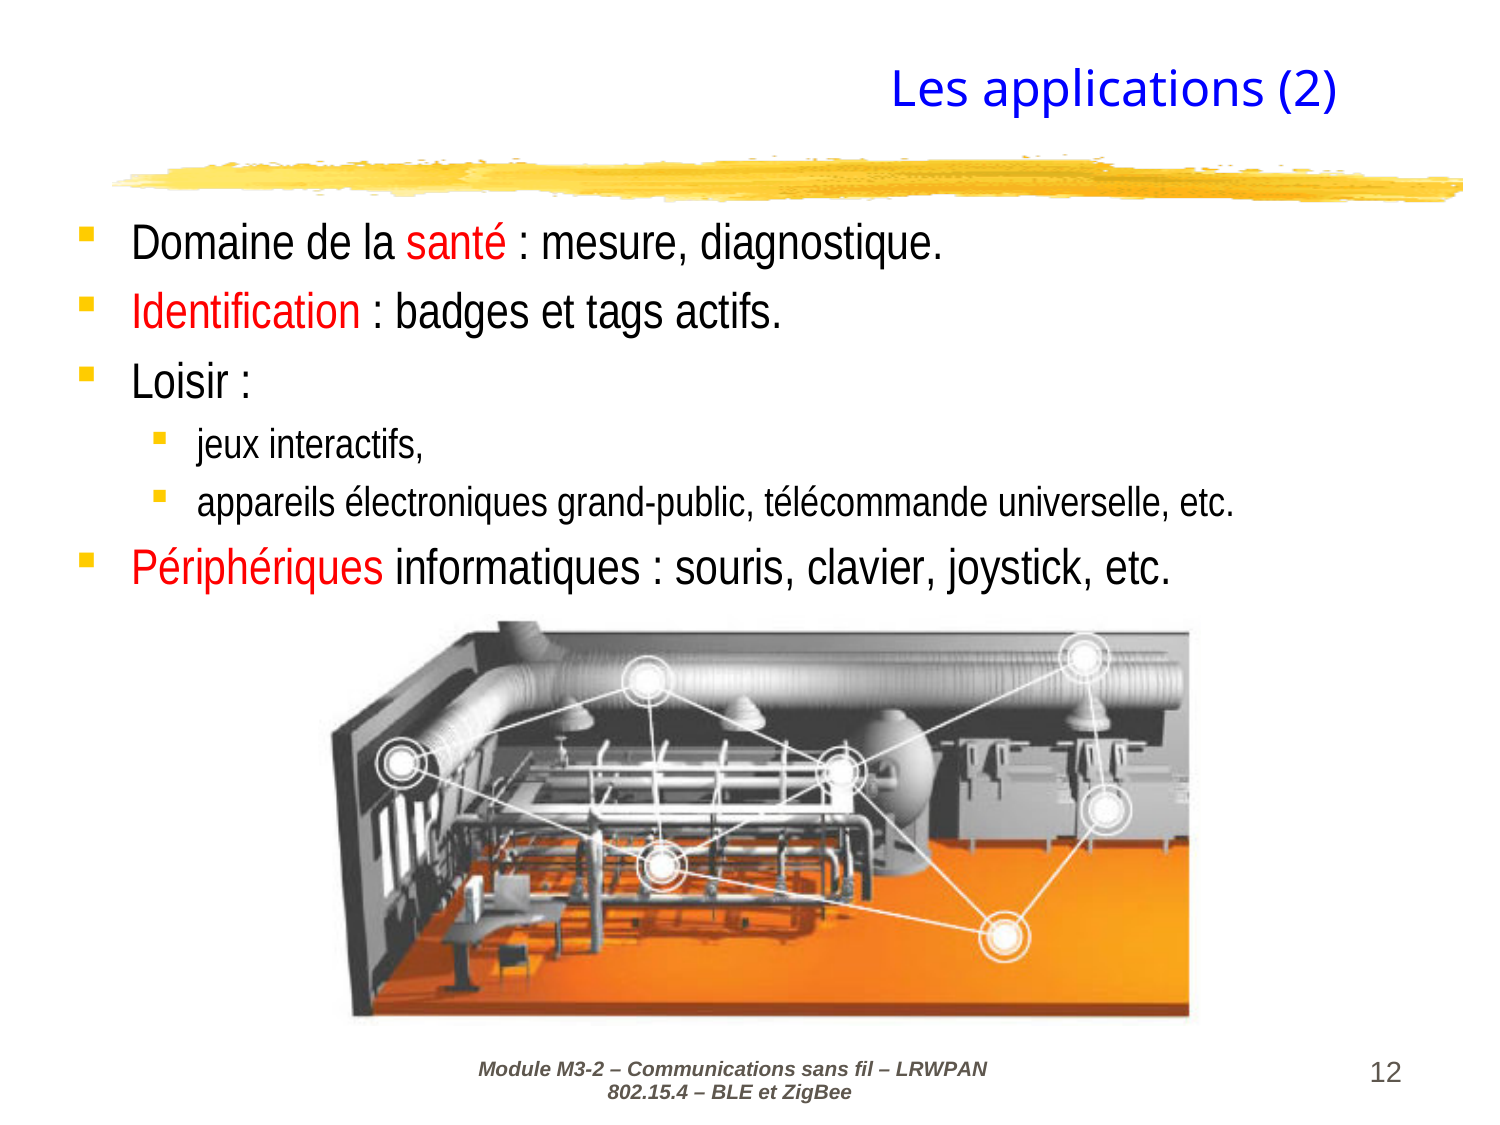

# Les applications (2)
Domaine de la santé : mesure, diagnostique.
Identification : badges et tags actifs.
Loisir :
jeux interactifs,
appareils électroniques grand-public, télécommande universelle, etc.
Périphériques informatiques : souris, clavier, joystick, etc.
12